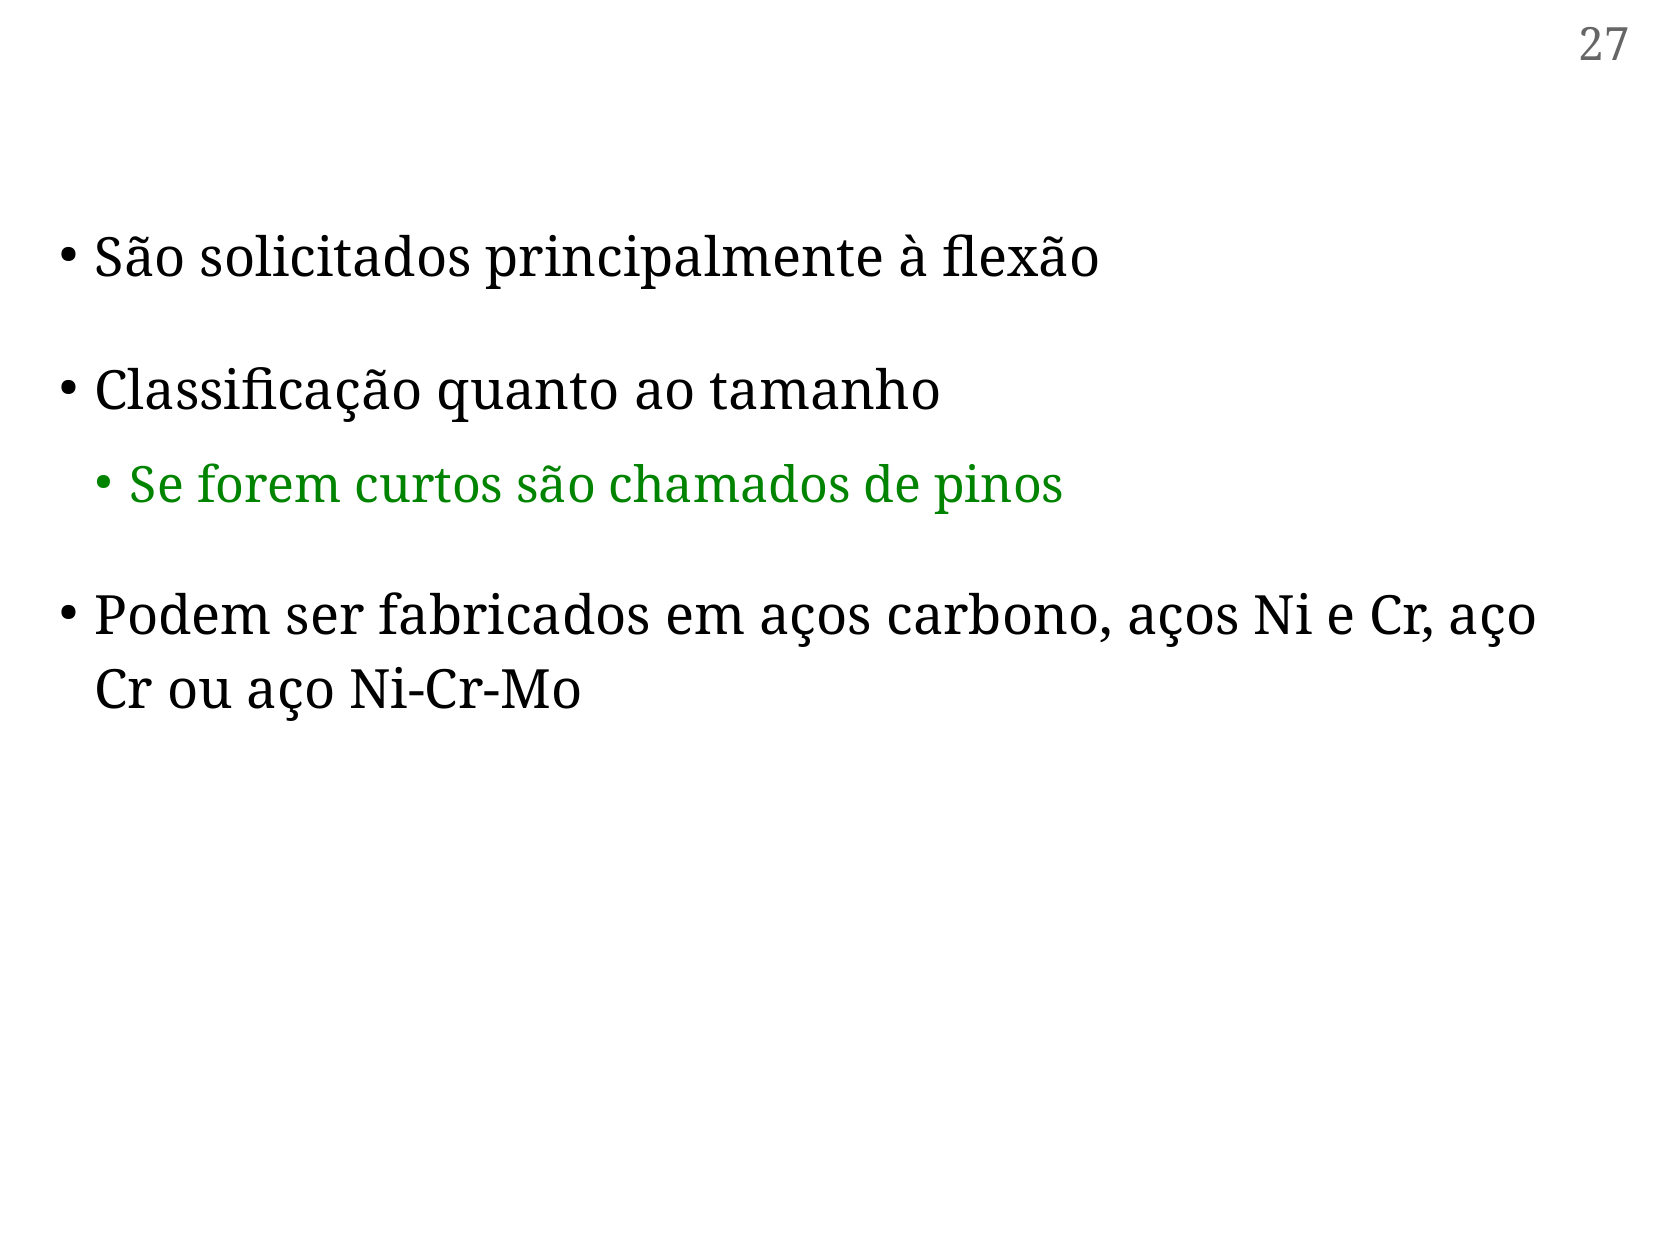

27
#
São solicitados principalmente à flexão
Classificação quanto ao tamanho
Se forem curtos são chamados de pinos
Podem ser fabricados em aços carbono, aços Ni e Cr, aço Cr ou aço Ni-Cr-Mo